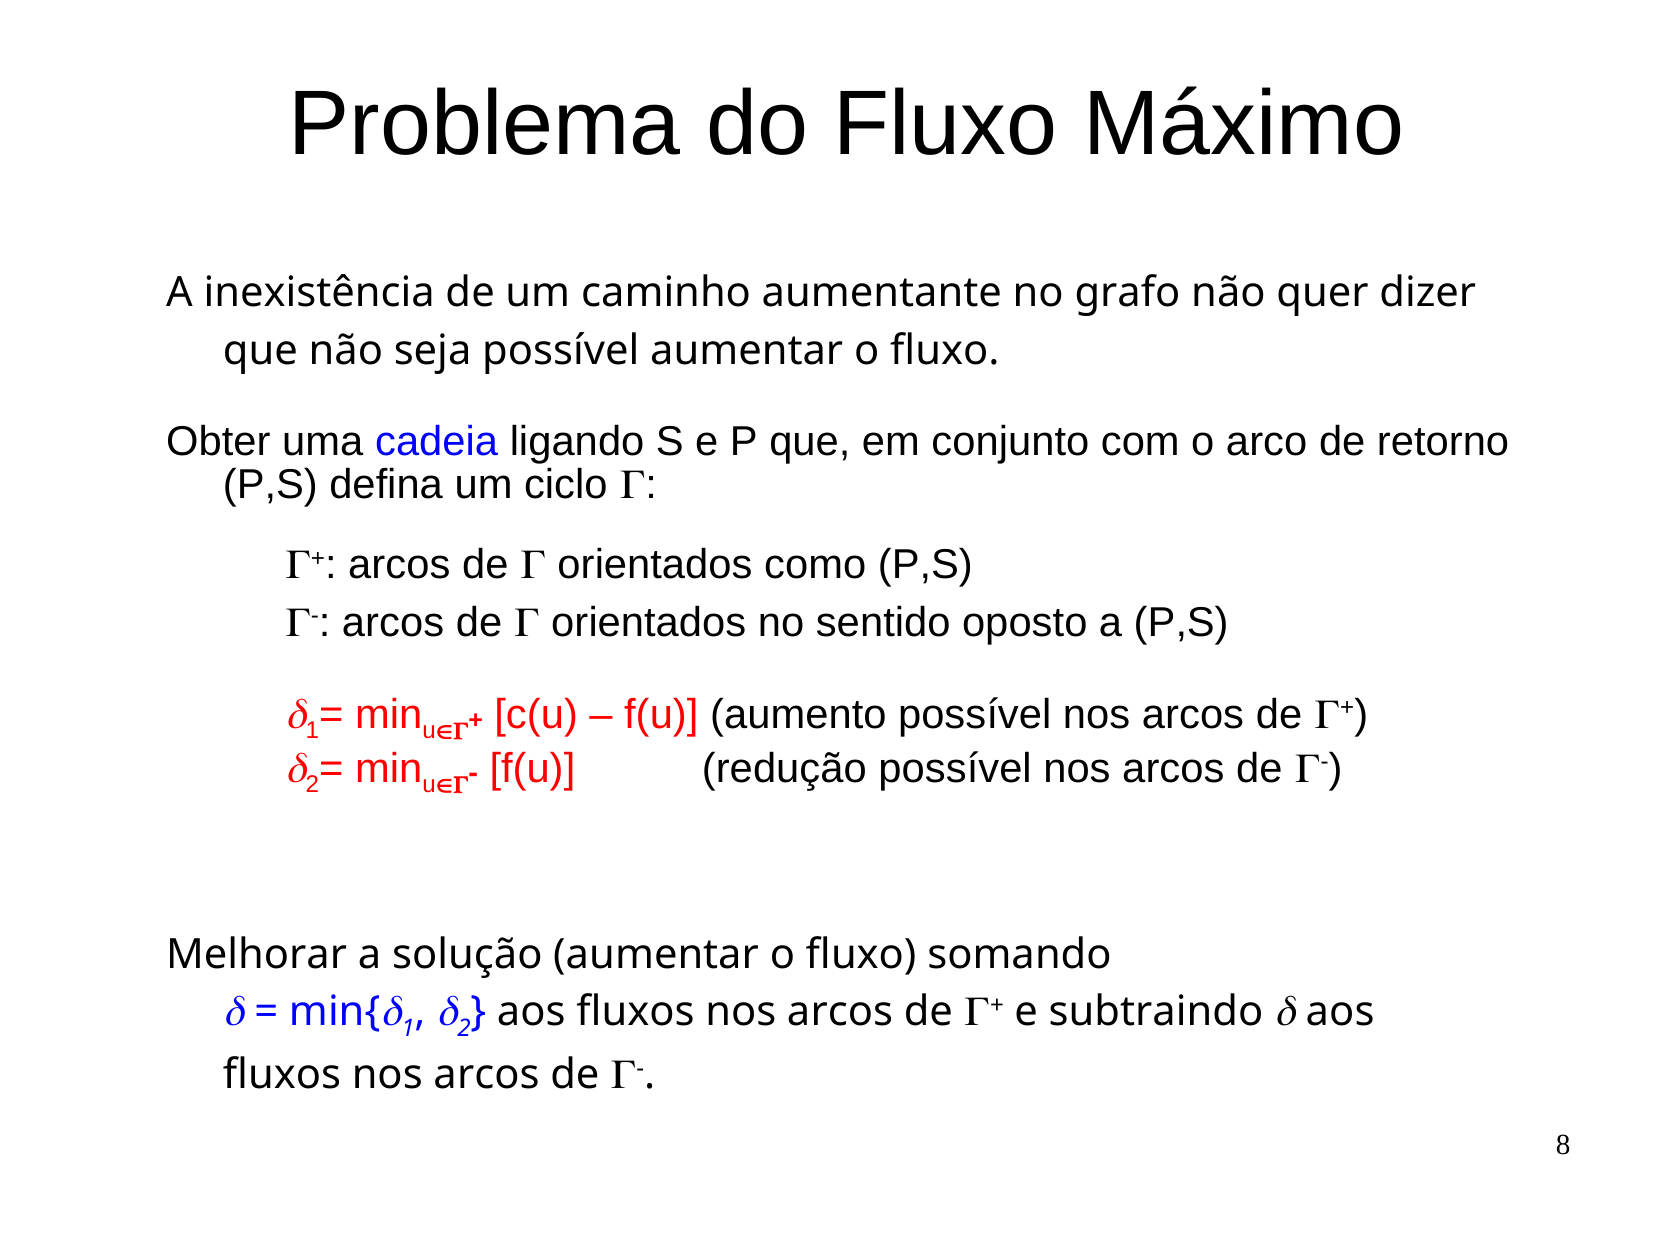

# Problema do Fluxo Máximo
A inexistência de um caminho aumentante no grafo não quer dizer que não seja possível aumentar o fluxo.
Obter uma cadeia ligando S e P que, em conjunto com o arco de retorno (P,S) defina um ciclo :
		+: arcos de  orientados como (P,S)‏
		-: arcos de  orientados no sentido oposto a (P,S)‏
		1= minu+ [c(u) – f(u)] (aumento possível nos arcos de +)
		2= minu- [f(u)] (redução possível nos arcos de -)
Melhorar a solução (aumentar o fluxo) somando
	 = min{1, 2} aos fluxos nos arcos de + e subtraindo  aos fluxos nos arcos de -.
8